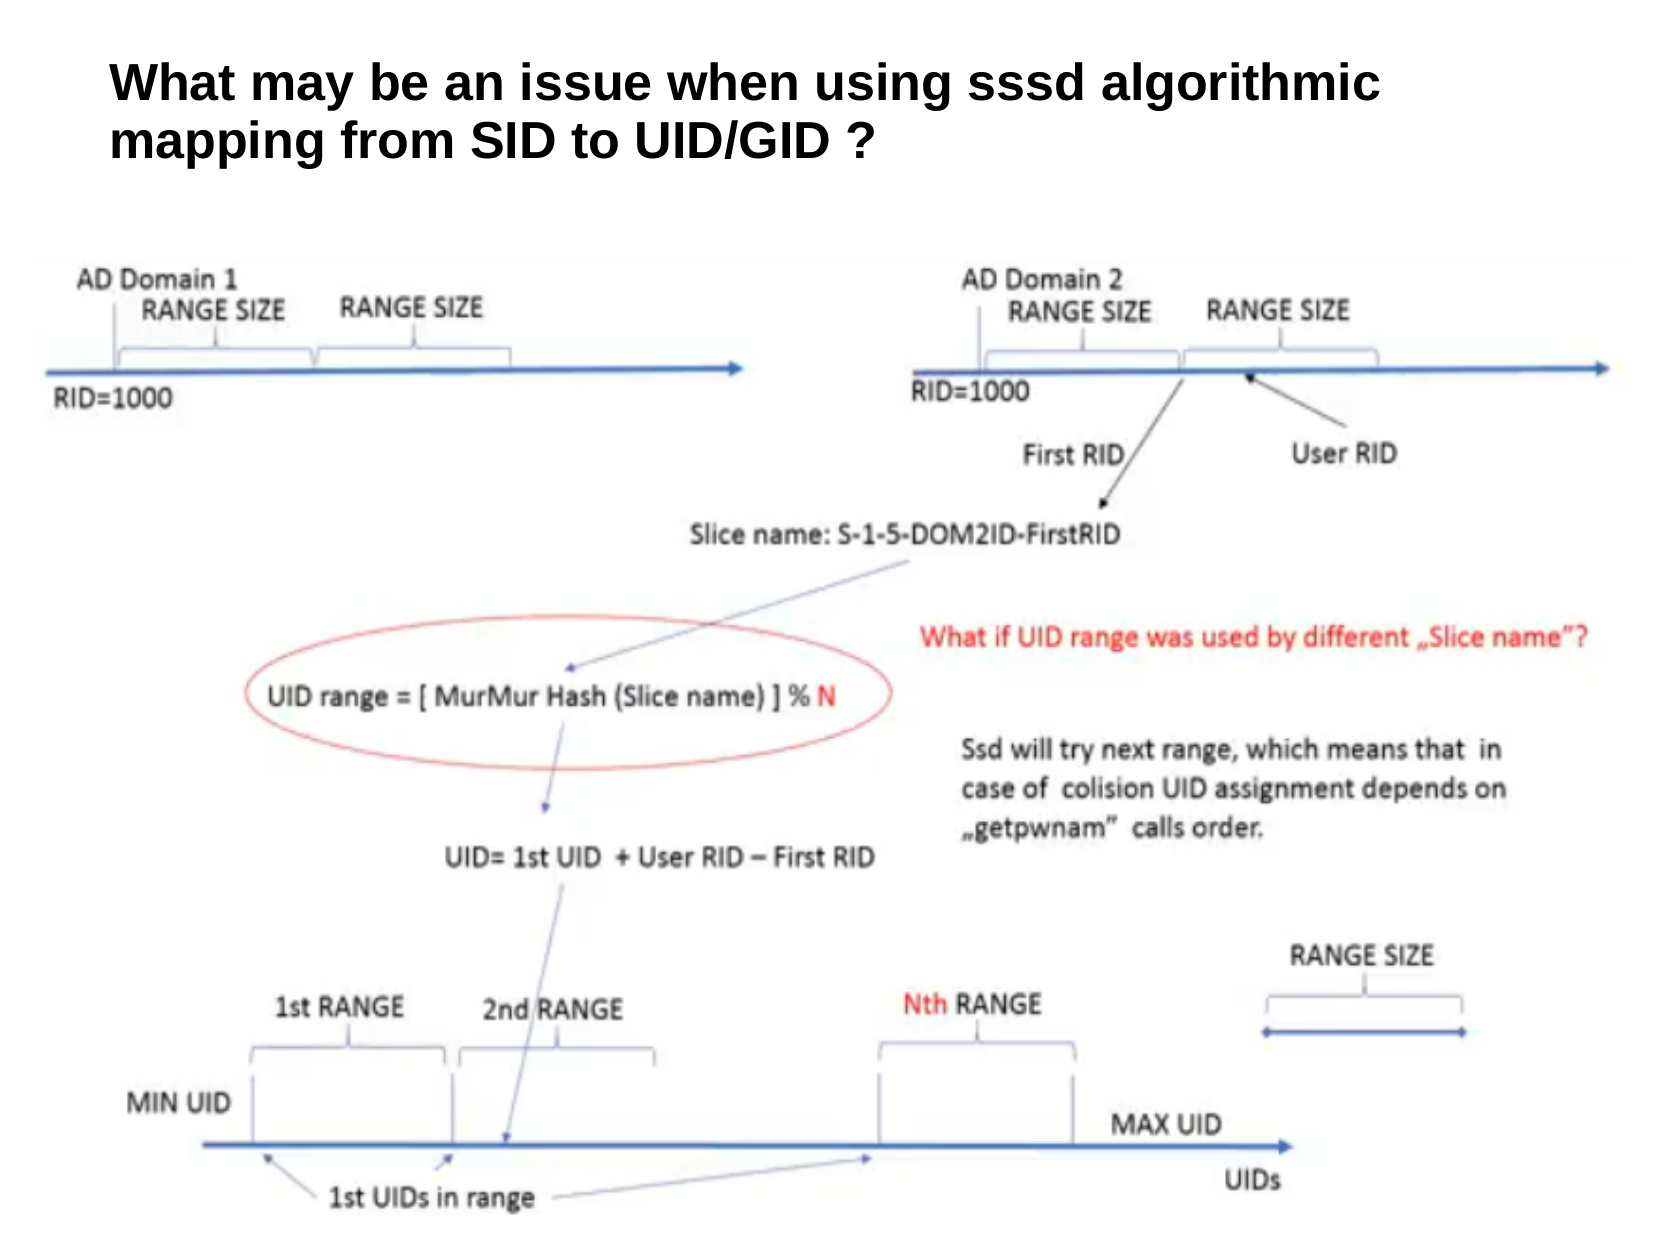

What may be an issue when using sssd algorithmic mapping from SID to UID/GID ?